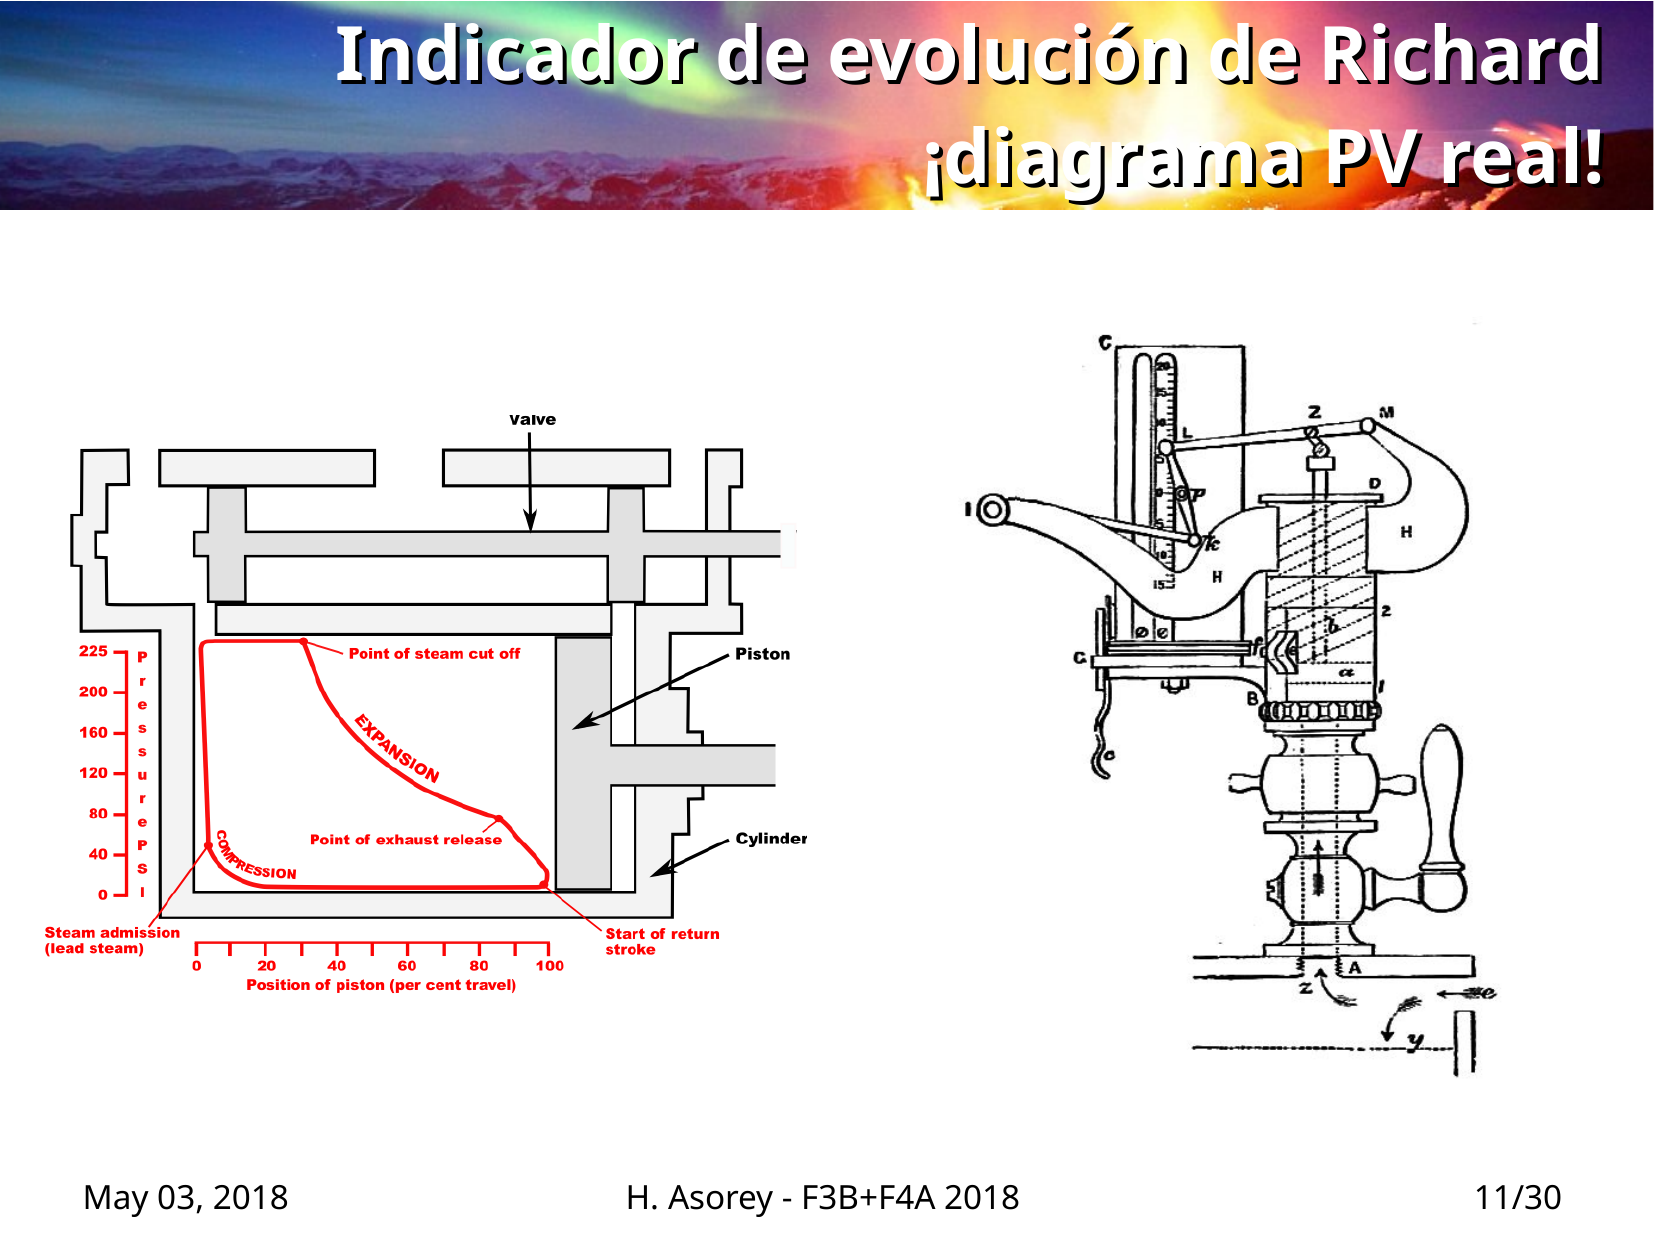

# Indicador de evolución de Richard ¡diagrama PV real!
May 03, 2018
H. Asorey - F3B+F4A 2018
11